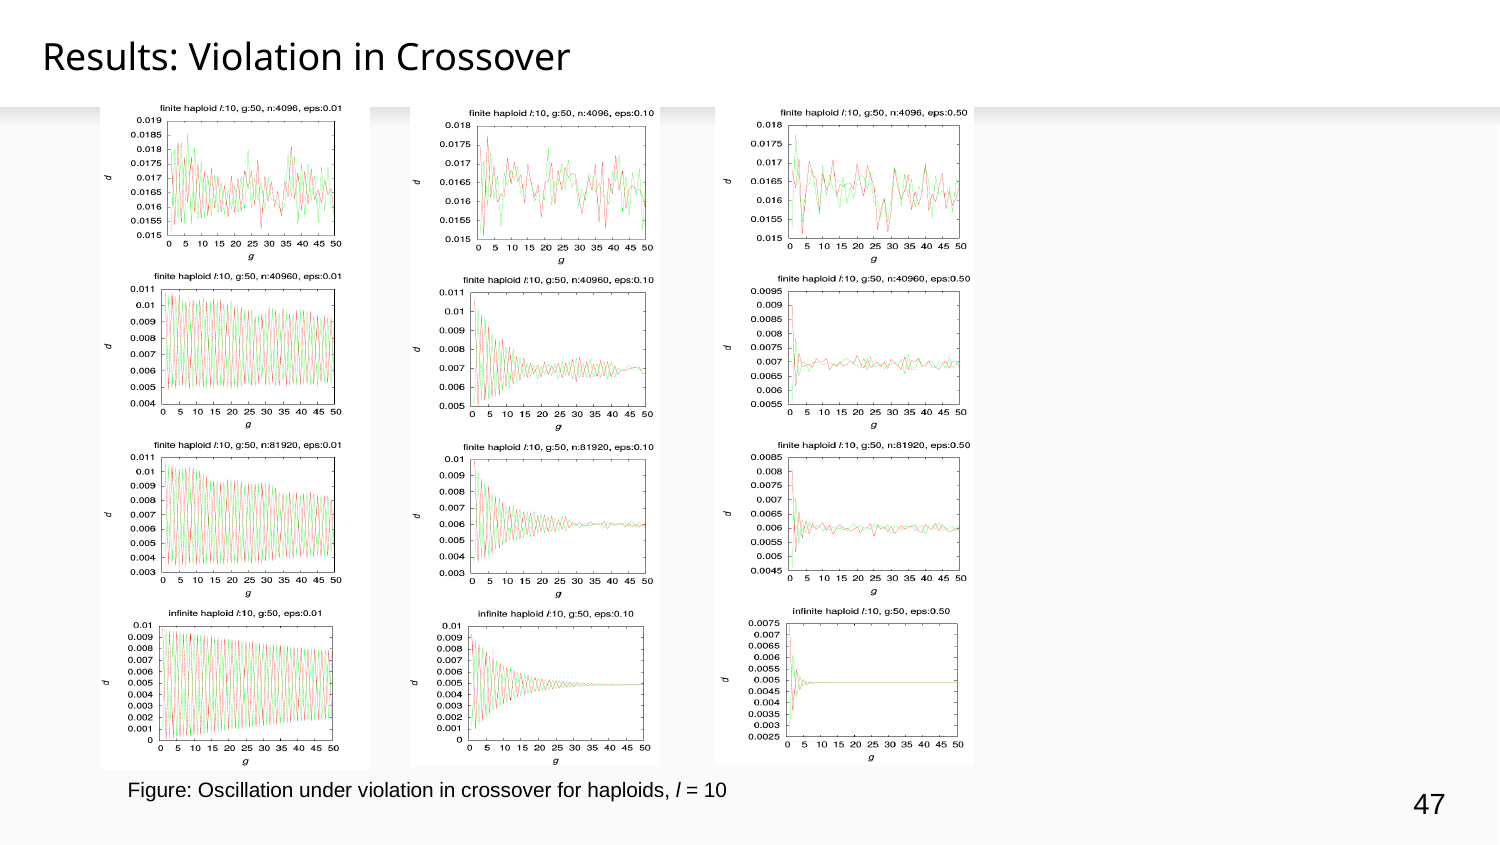

# Results: Violation in Crossover
47
Figure: Oscillation under violation in crossover for haploids, l = 10